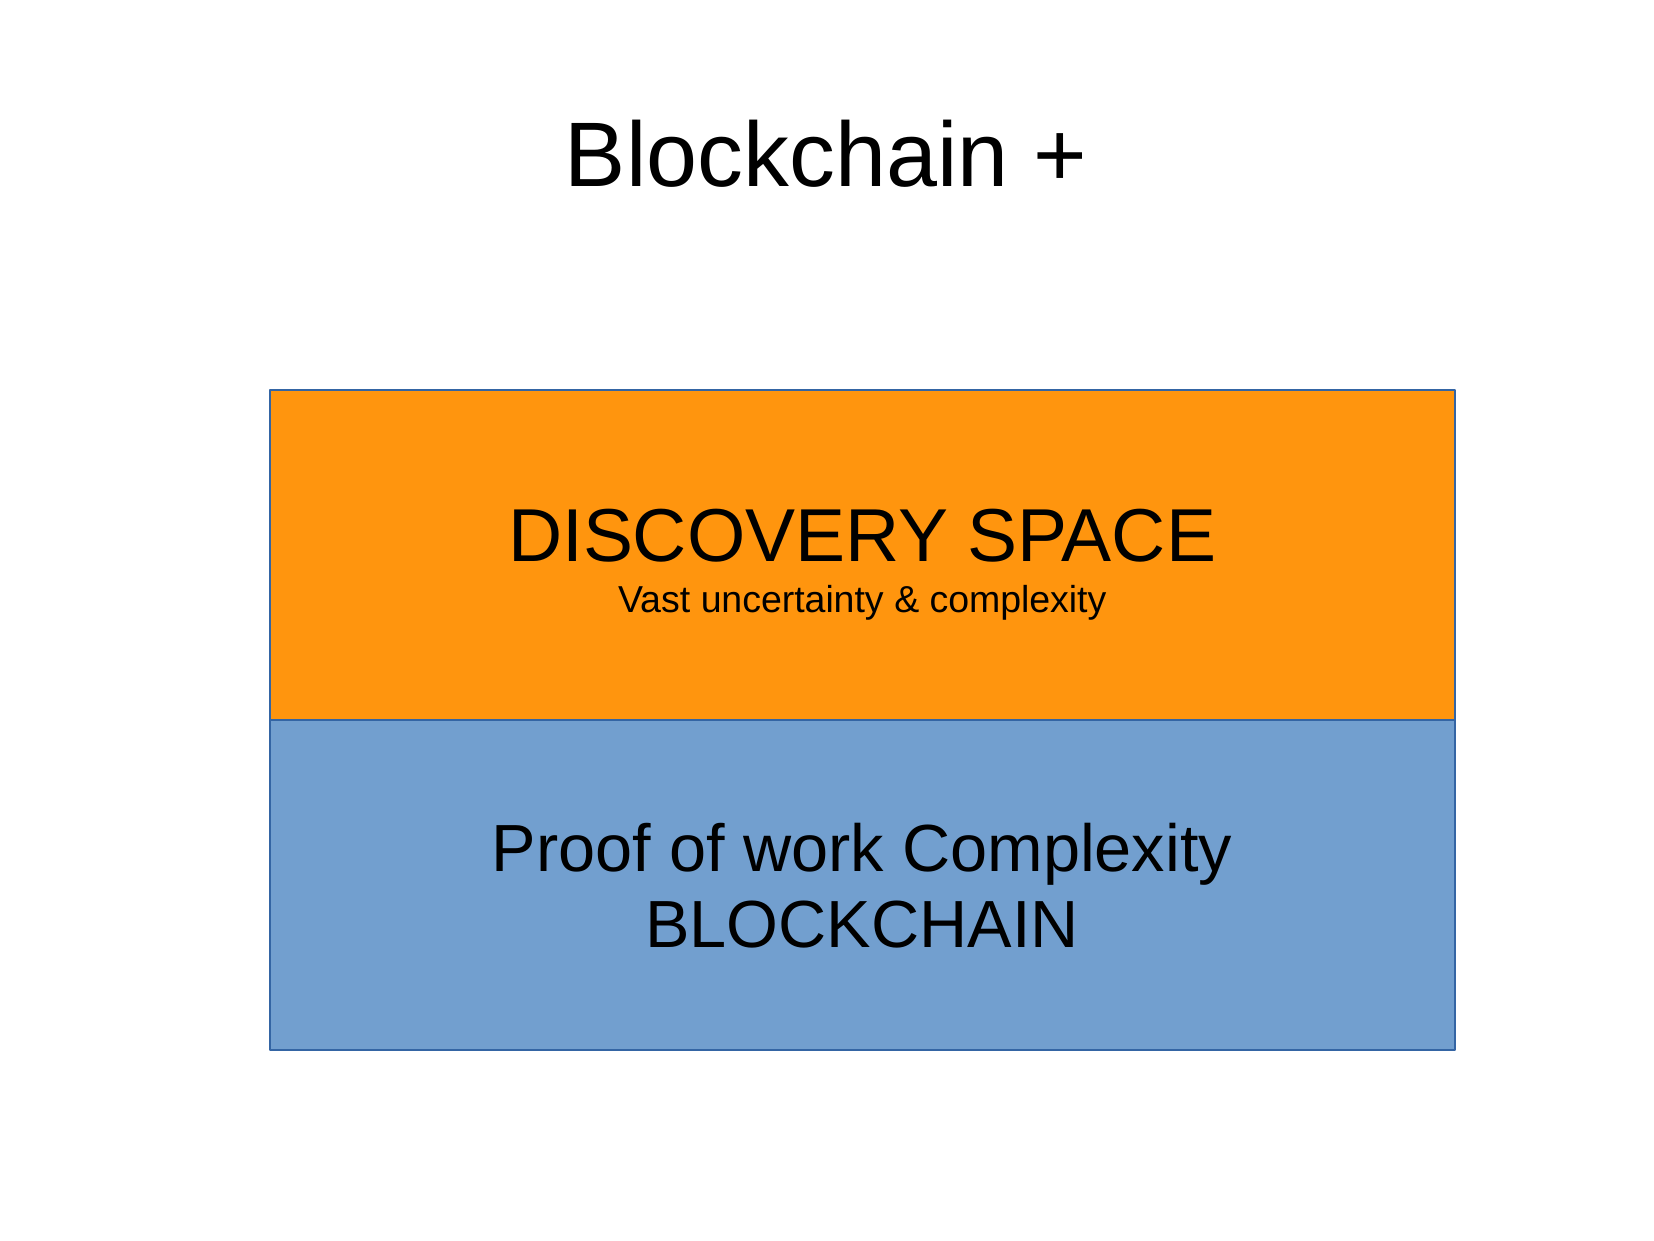

# Blockchain +
DISCOVERY SPACE
Vast uncertainty & complexity
Proof of work Complexity
BLOCKCHAIN